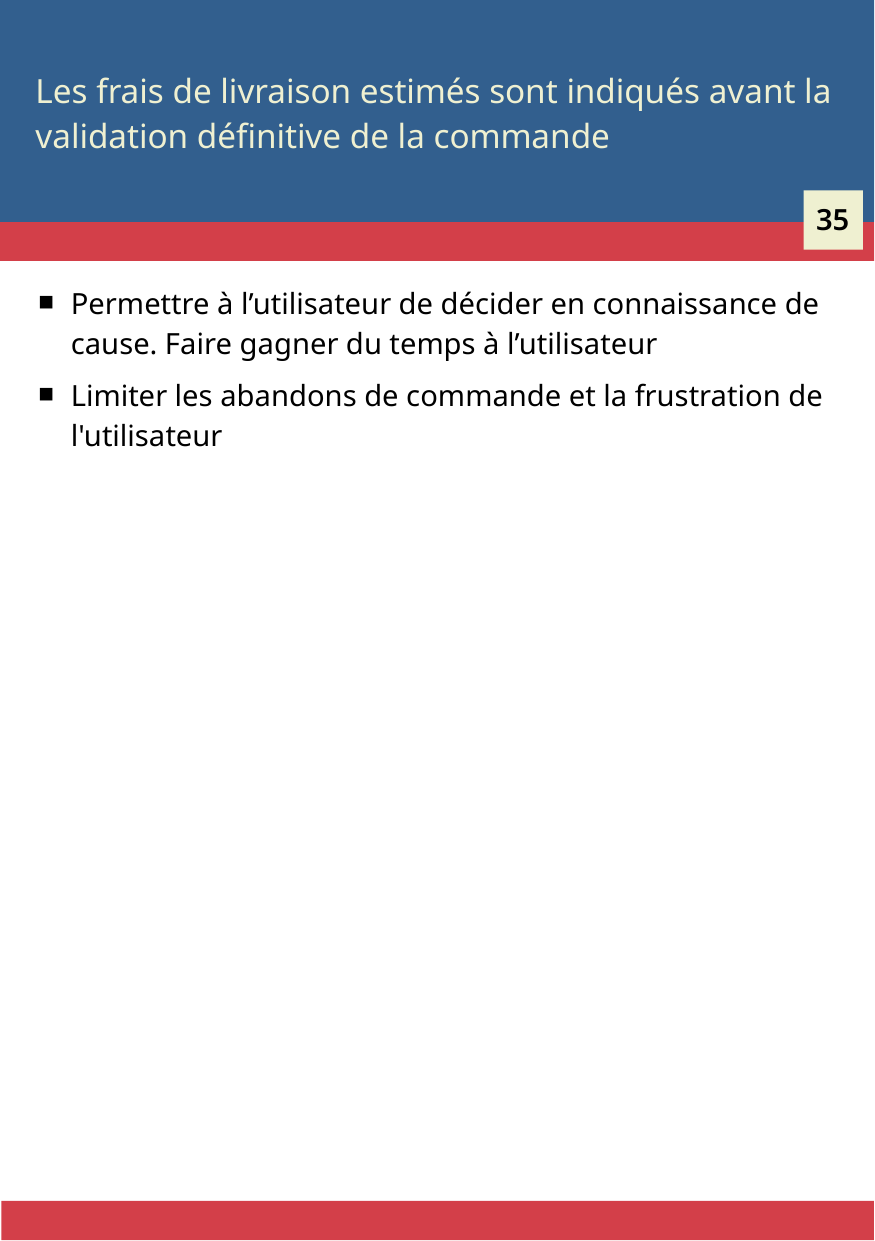

# Les frais de livraison estimés sont indiqués avant la validation définitive de la commande
35
Permettre à l’utilisateur de décider en connaissance de cause. Faire gagner du temps à l’utilisateur
Limiter les abandons de commande et la frustration de l'utilisateur